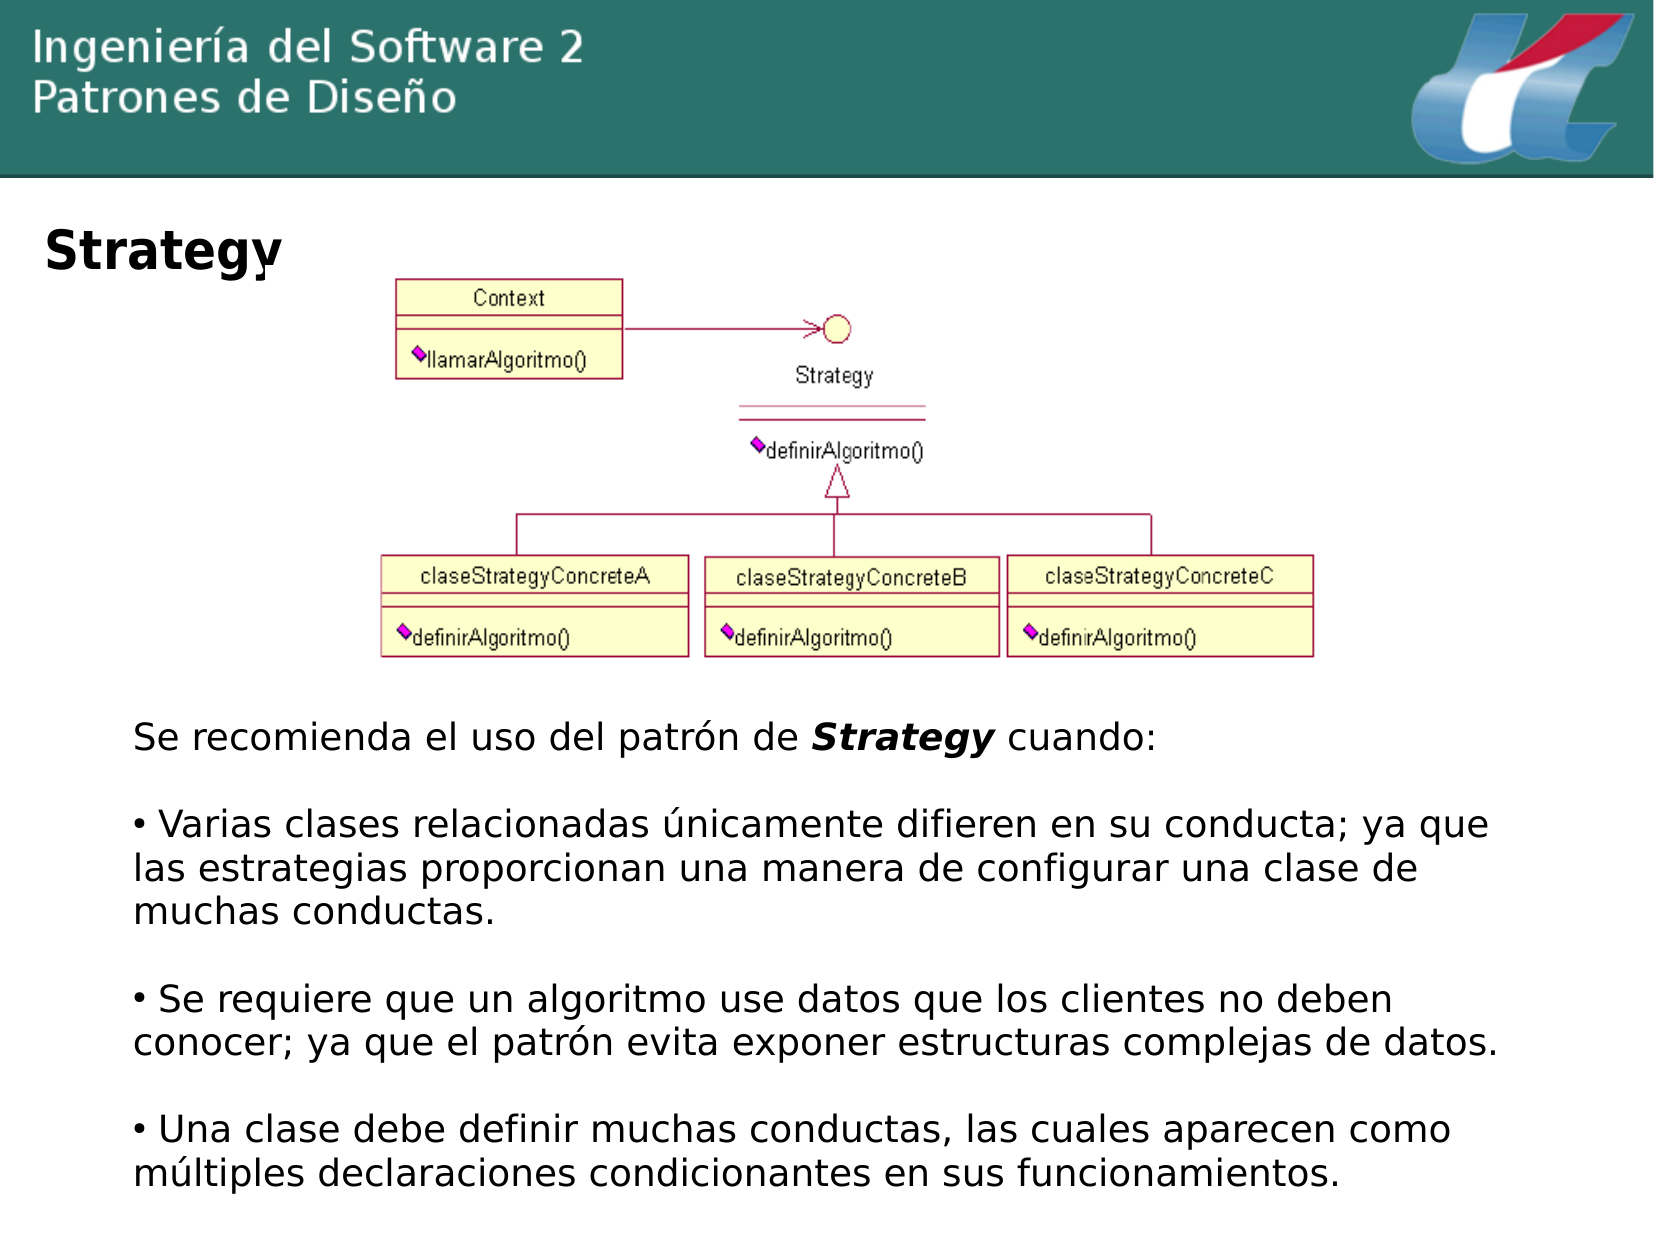

Strategy
Se recomienda el uso del patrón de Strategy cuando:
 Varias clases relacionadas únicamente difieren en su conducta; ya que las estrategias proporcionan una manera de configurar una clase de muchas conductas.
 Se requiere que un algoritmo use datos que los clientes no deben conocer; ya que el patrón evita exponer estructuras complejas de datos.
 Una clase debe definir muchas conductas, las cuales aparecen como múltiples declaraciones condicionantes en sus funcionamientos.